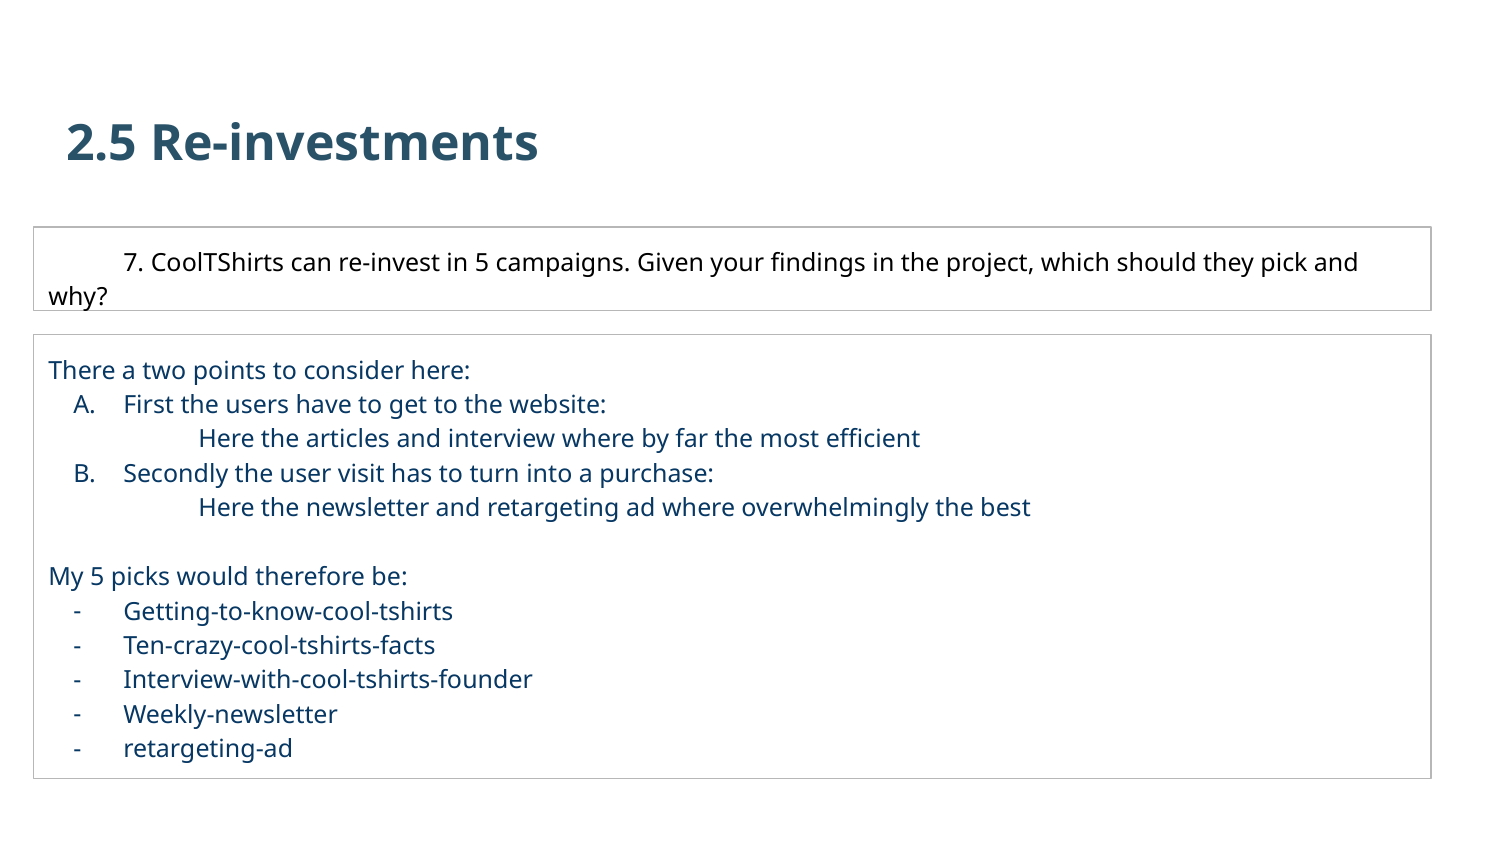

2.5 Re-investments
7. CoolTShirts can re-invest in 5 campaigns. Given your findings in the project, which should they pick and why?
There a two points to consider here:
First the users have to get to the website:
	Here the articles and interview where by far the most efficient
Secondly the user visit has to turn into a purchase:
Here the newsletter and retargeting ad where overwhelmingly the best
My 5 picks would therefore be:
Getting-to-know-cool-tshirts
Ten-crazy-cool-tshirts-facts
Interview-with-cool-tshirts-founder
Weekly-newsletter
retargeting-ad